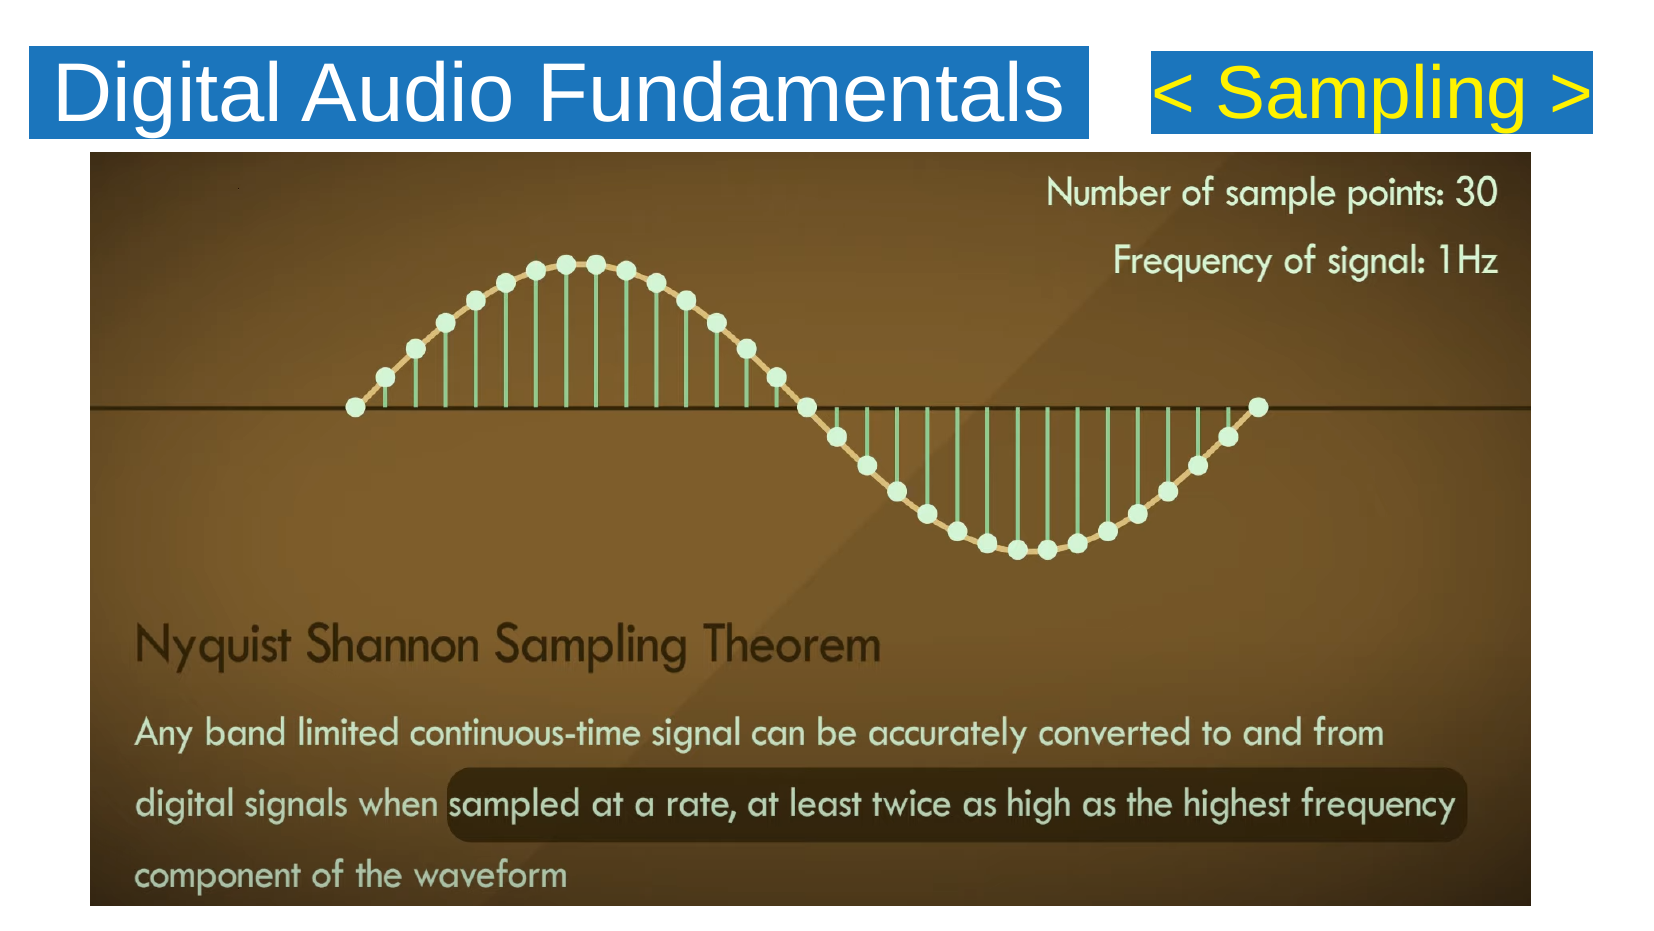

# Digital Audio Fundamentals
< Sampling >
 Digital Audio Fundamentals